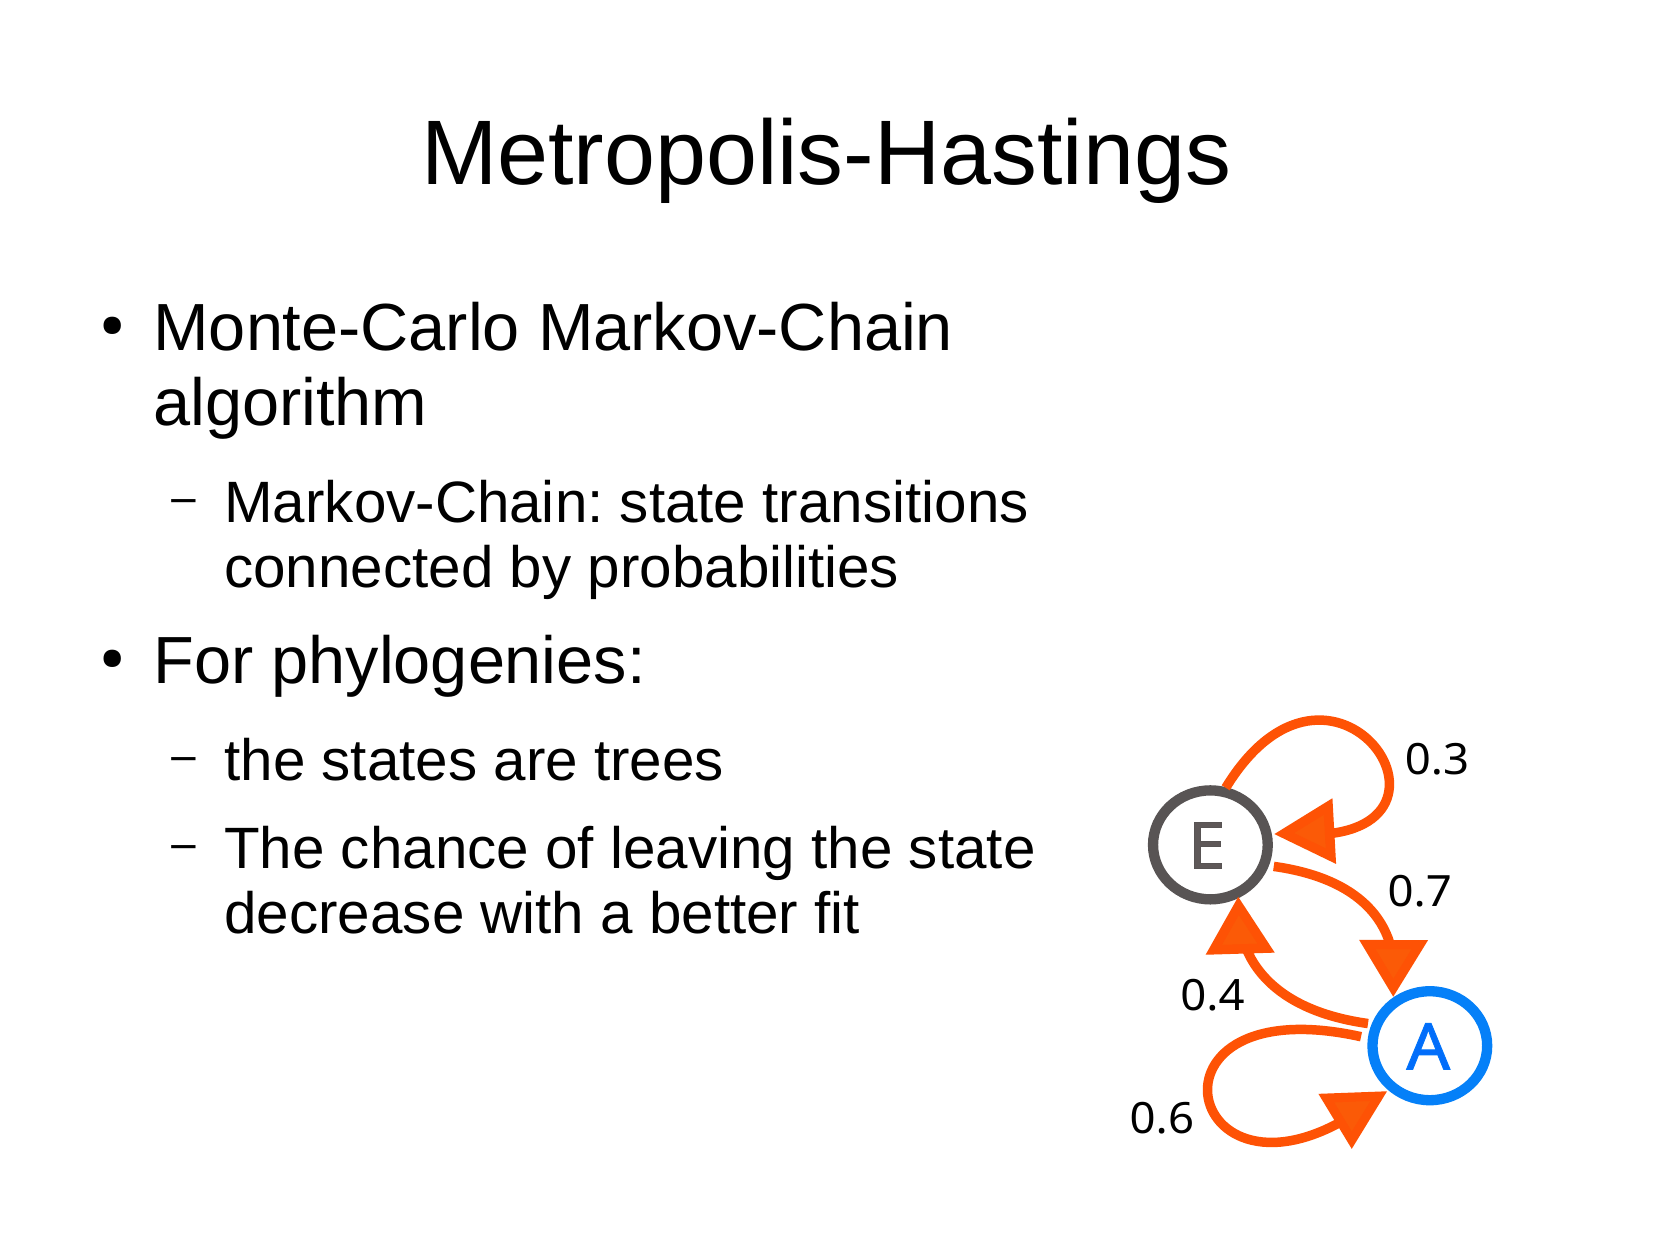

# Metropolis-Hastings
Monte-Carlo Markov-Chain algorithm
Markov-Chain: state transitions connected by probabilities
For phylogenies:
the states are trees
The chance of leaving the state decrease with a better fit